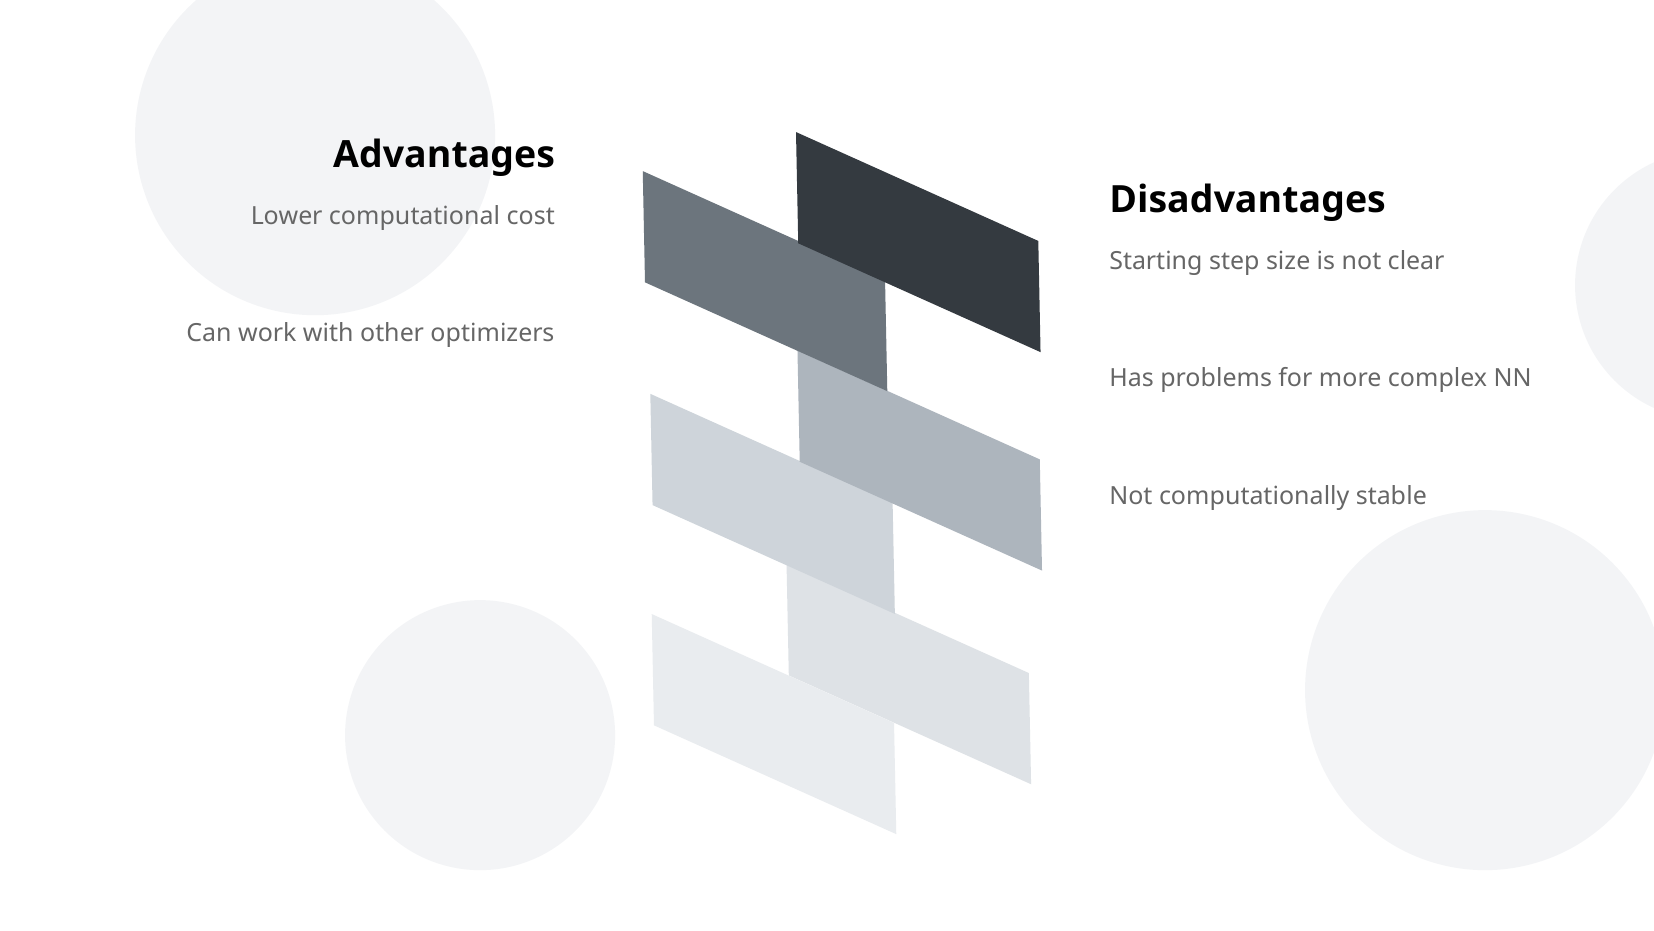

Advantages
Disadvantages
Lower computational cost
Can work with other optimizers
Starting step size is not clear
Has problems for more complex NN
Not computationally stable